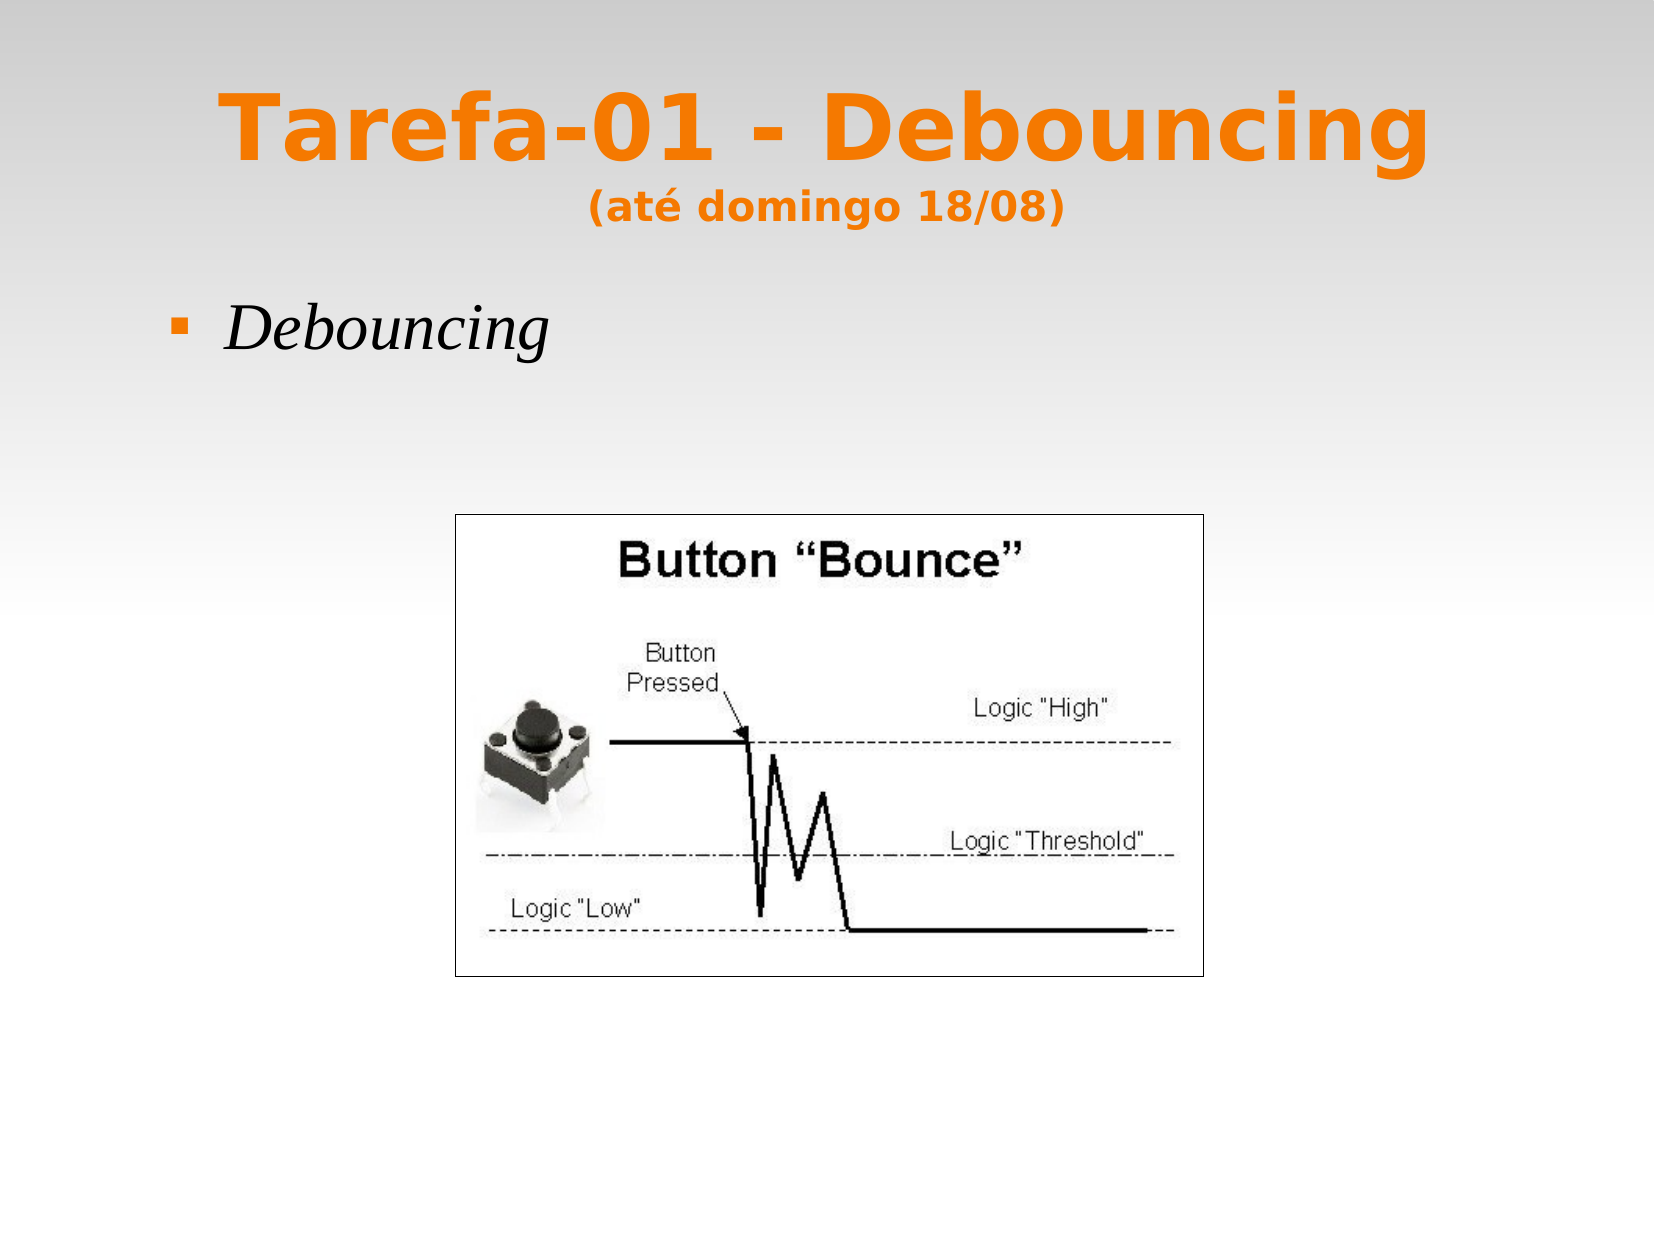

# Tarefa-01 - Debouncing (até domingo 18/08)
Debouncing